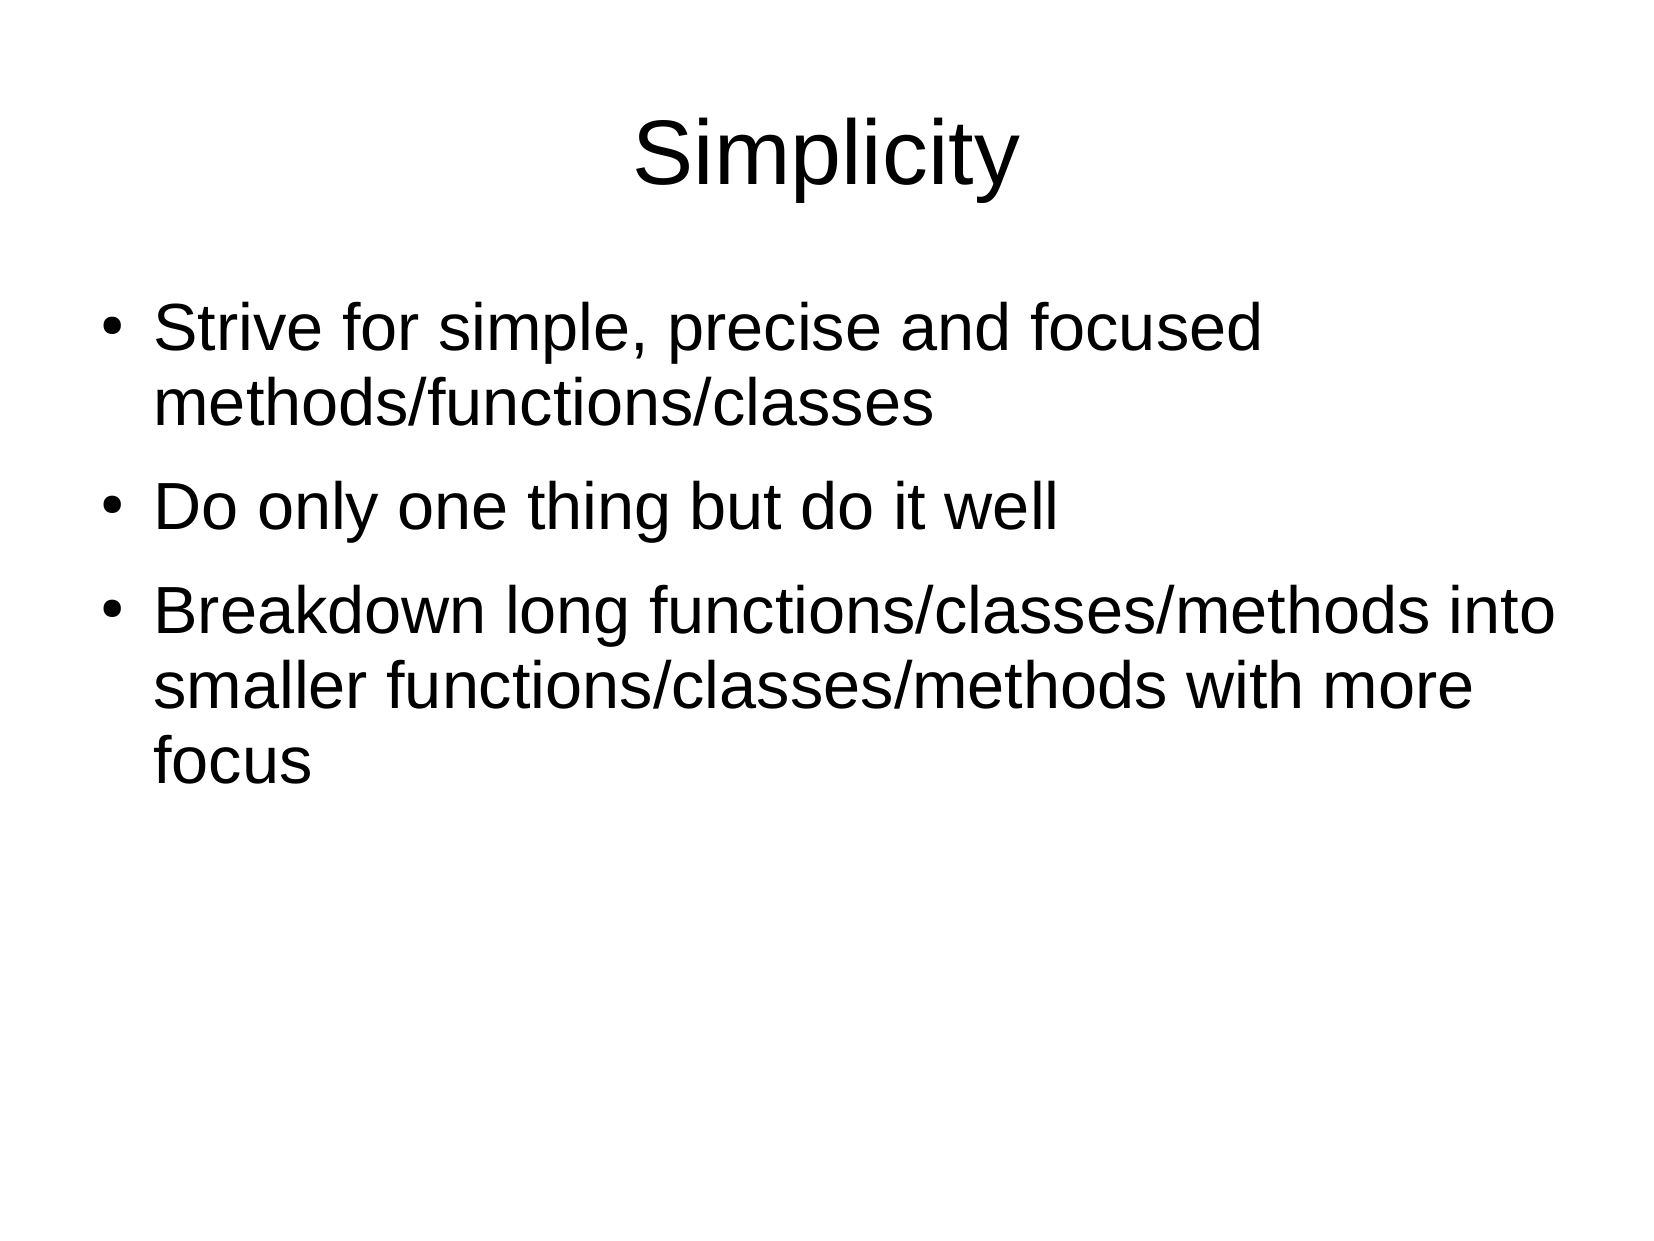

# Simplicity
Strive for simple, precise and focused methods/functions/classes
Do only one thing but do it well
Breakdown long functions/classes/methods into smaller functions/classes/methods with more focus